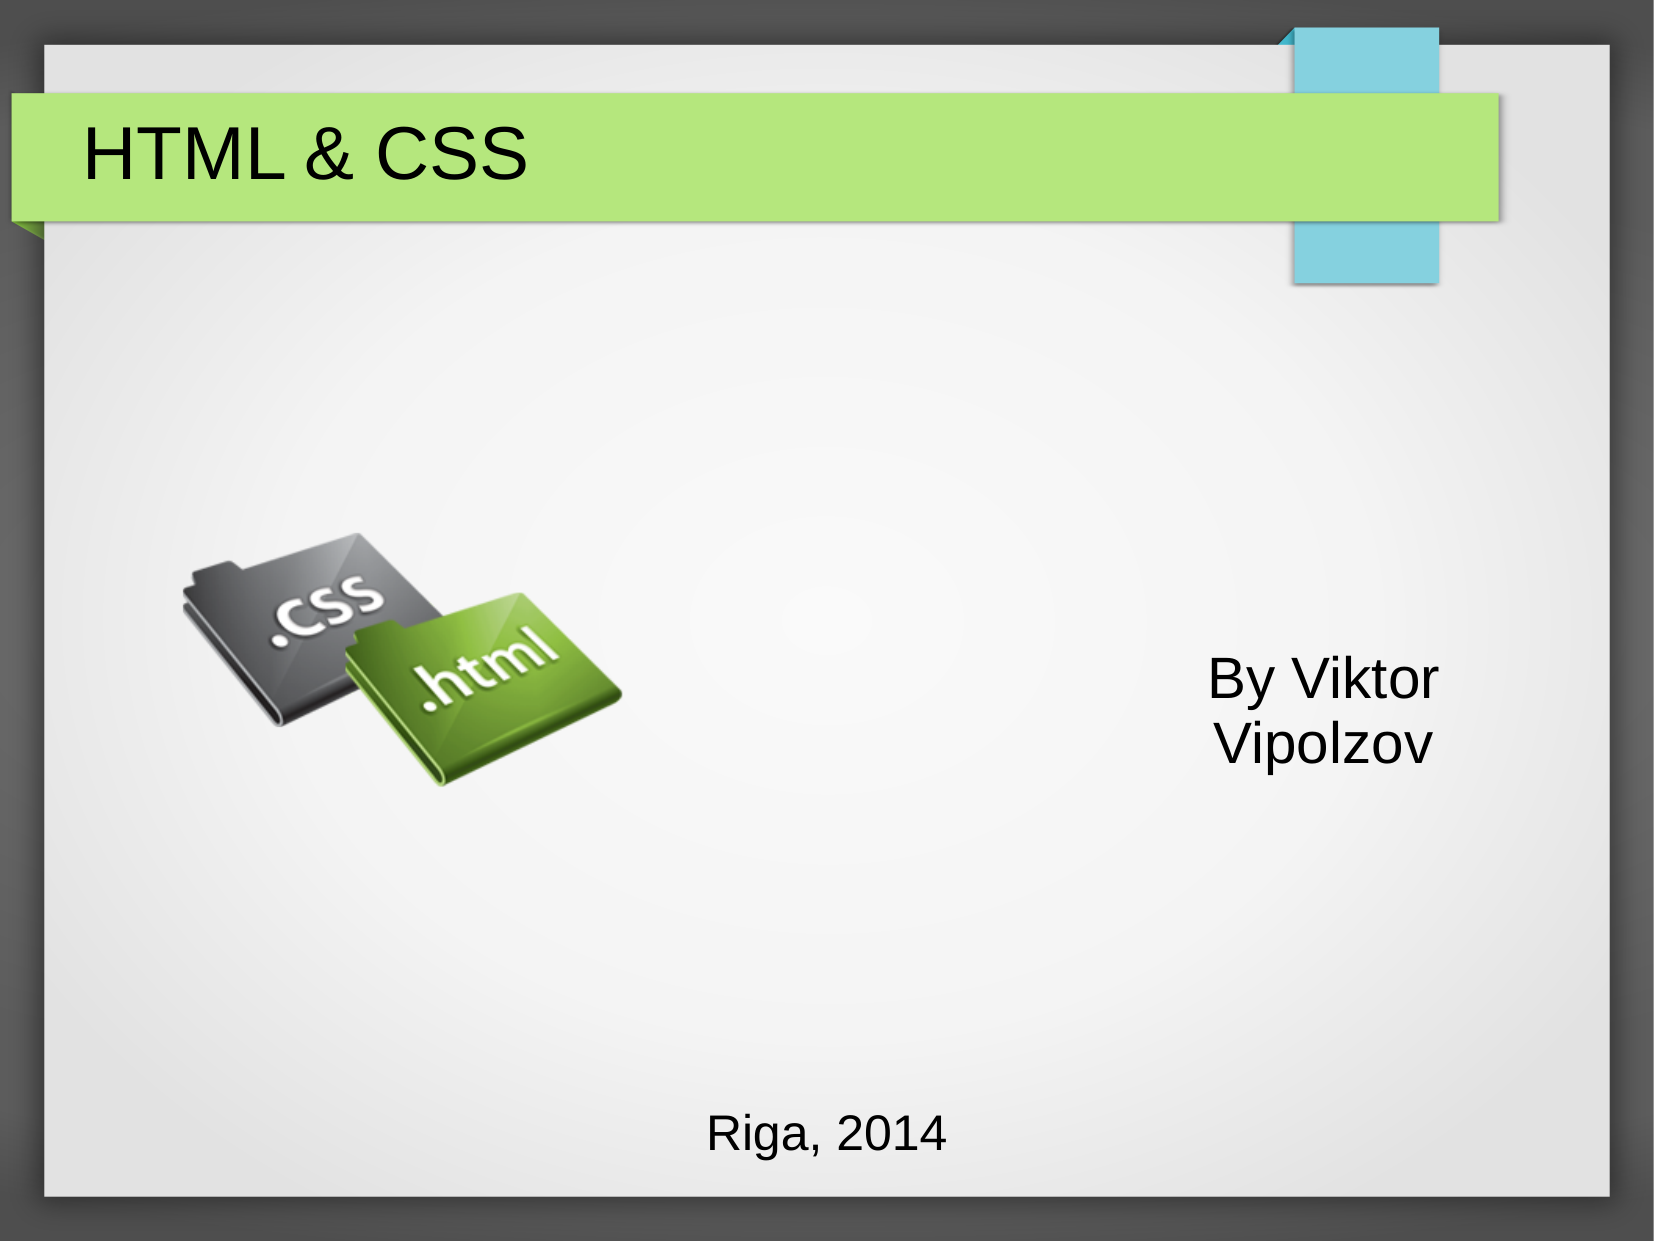

# HTML & CSS
By Viktor Vipolzov
Riga, 2014